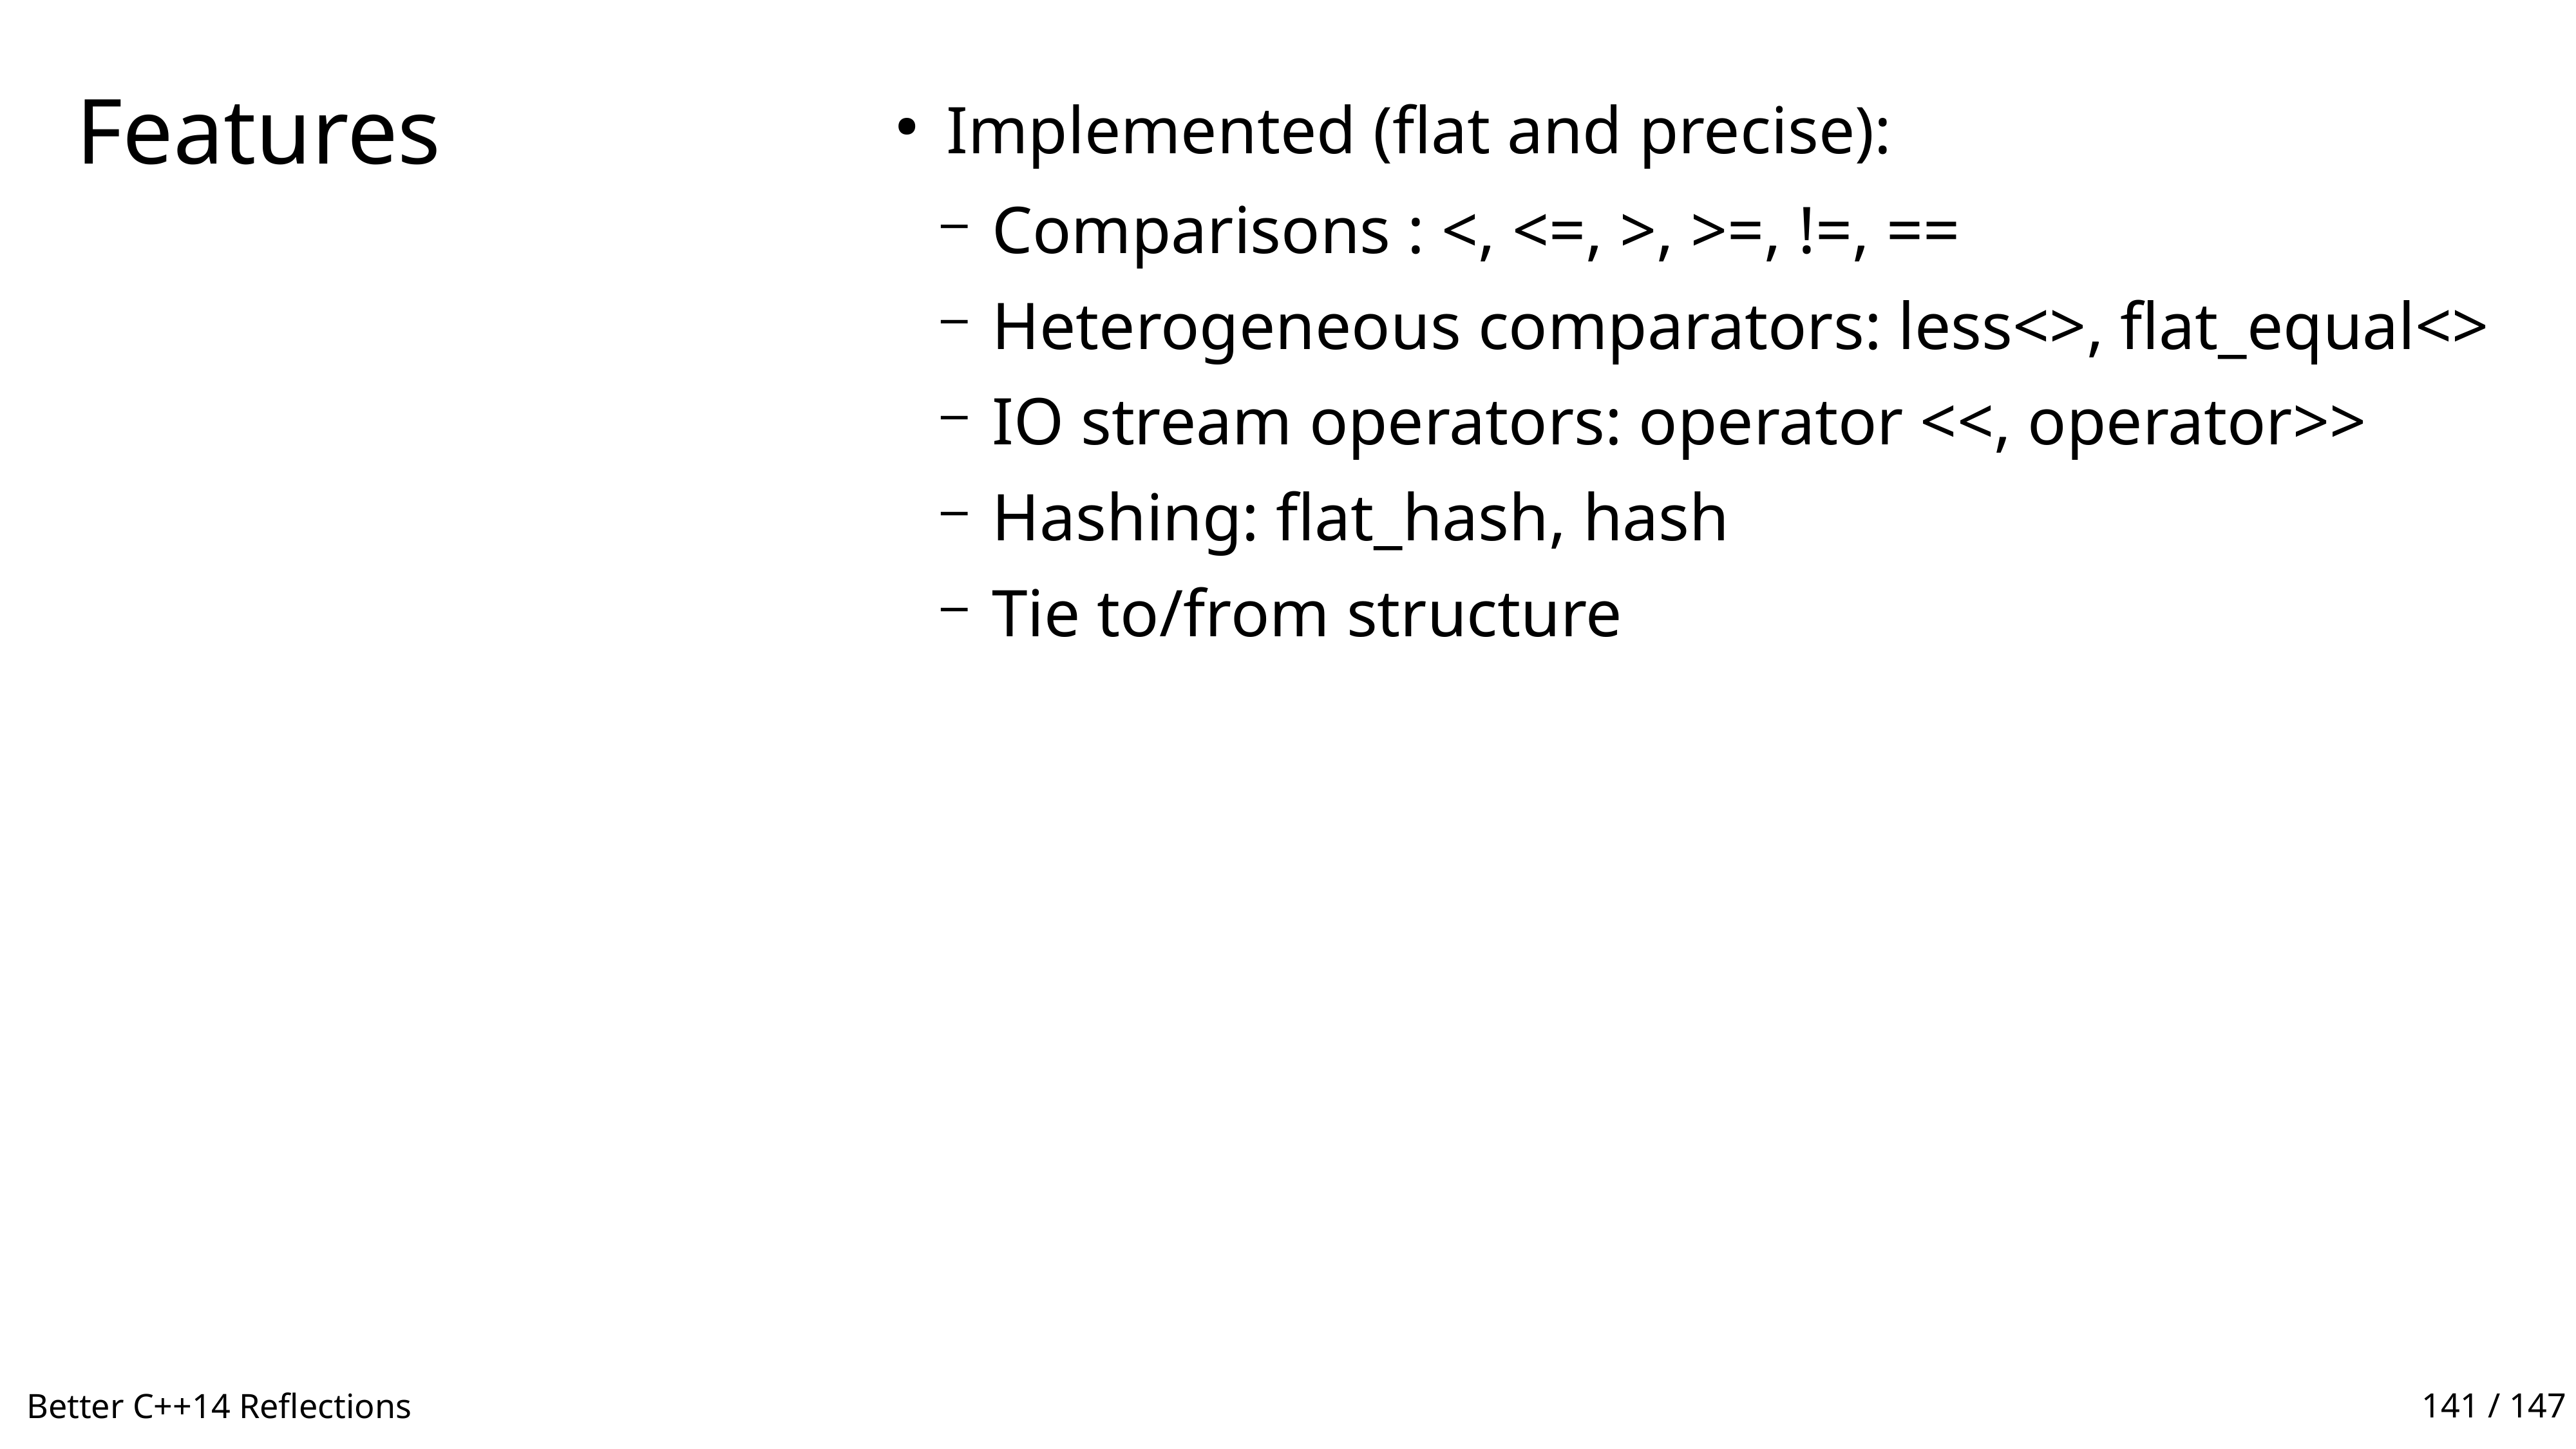

# Features
 Implemented (flat and precise):
 Comparisons : <, <=, >, >=, !=, ==
 Heterogeneous comparators: less<>, flat_equal<>
 IO stream operators: operator <<, operator>>
 Hashing: flat_hash, hash
 Tie to/from structure
Better C++14 Reflections